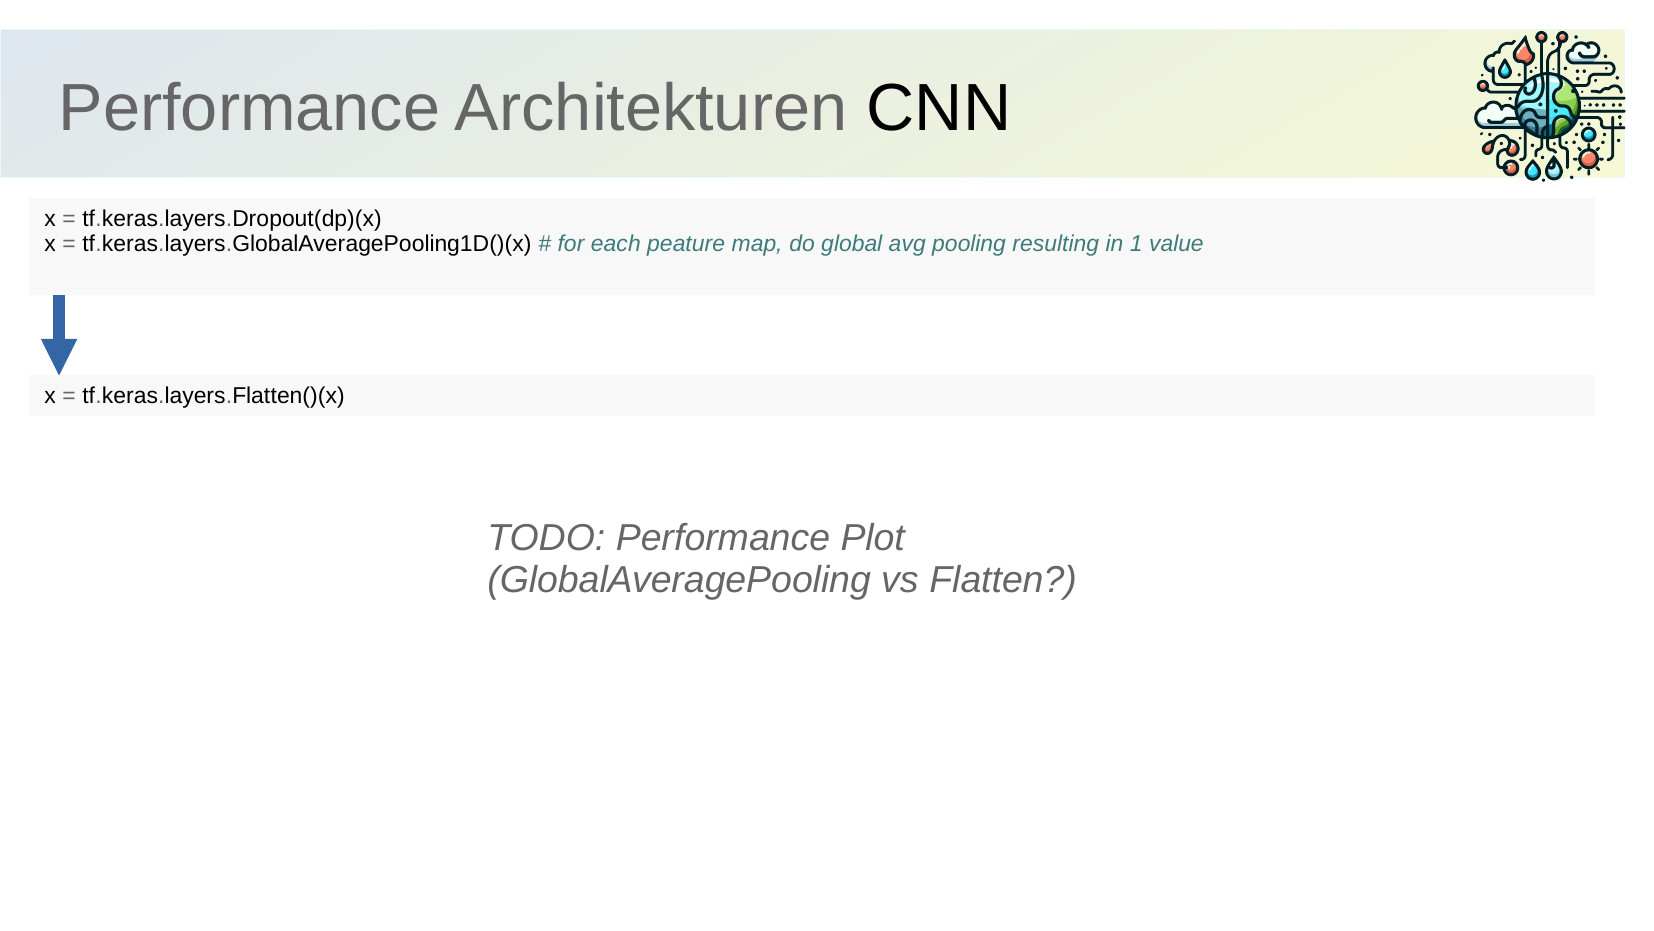

# Performance Architekturen CNN
x = tf.keras.layers.Dropout(dp)(x)
x = tf.keras.layers.GlobalAveragePooling1D()(x) # for each peature map, do global avg pooling resulting in 1 value
x = tf.keras.layers.Flatten()(x)
TODO: Performance Plot (GlobalAveragePooling vs Flatten?)